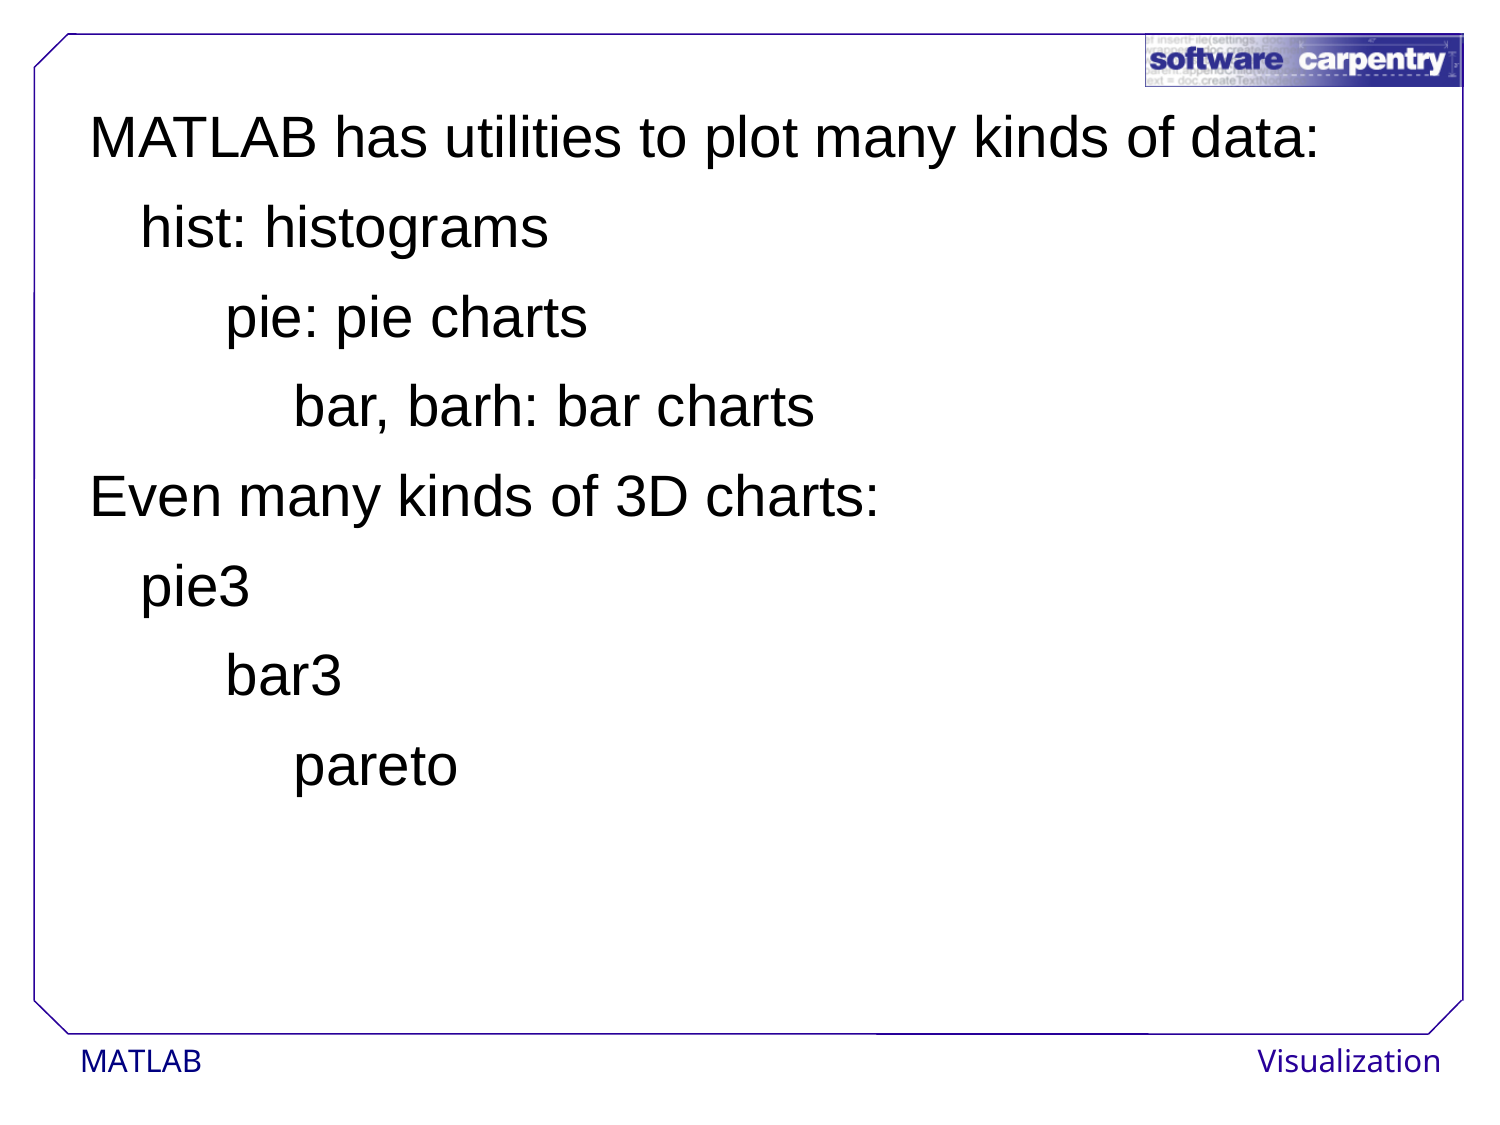

# MATLAB has utilities to plot many kinds of data:
	hist: histograms
			pie: pie charts
				bar, barh: bar charts
Even many kinds of 3D charts:
	pie3
			bar3
				pareto